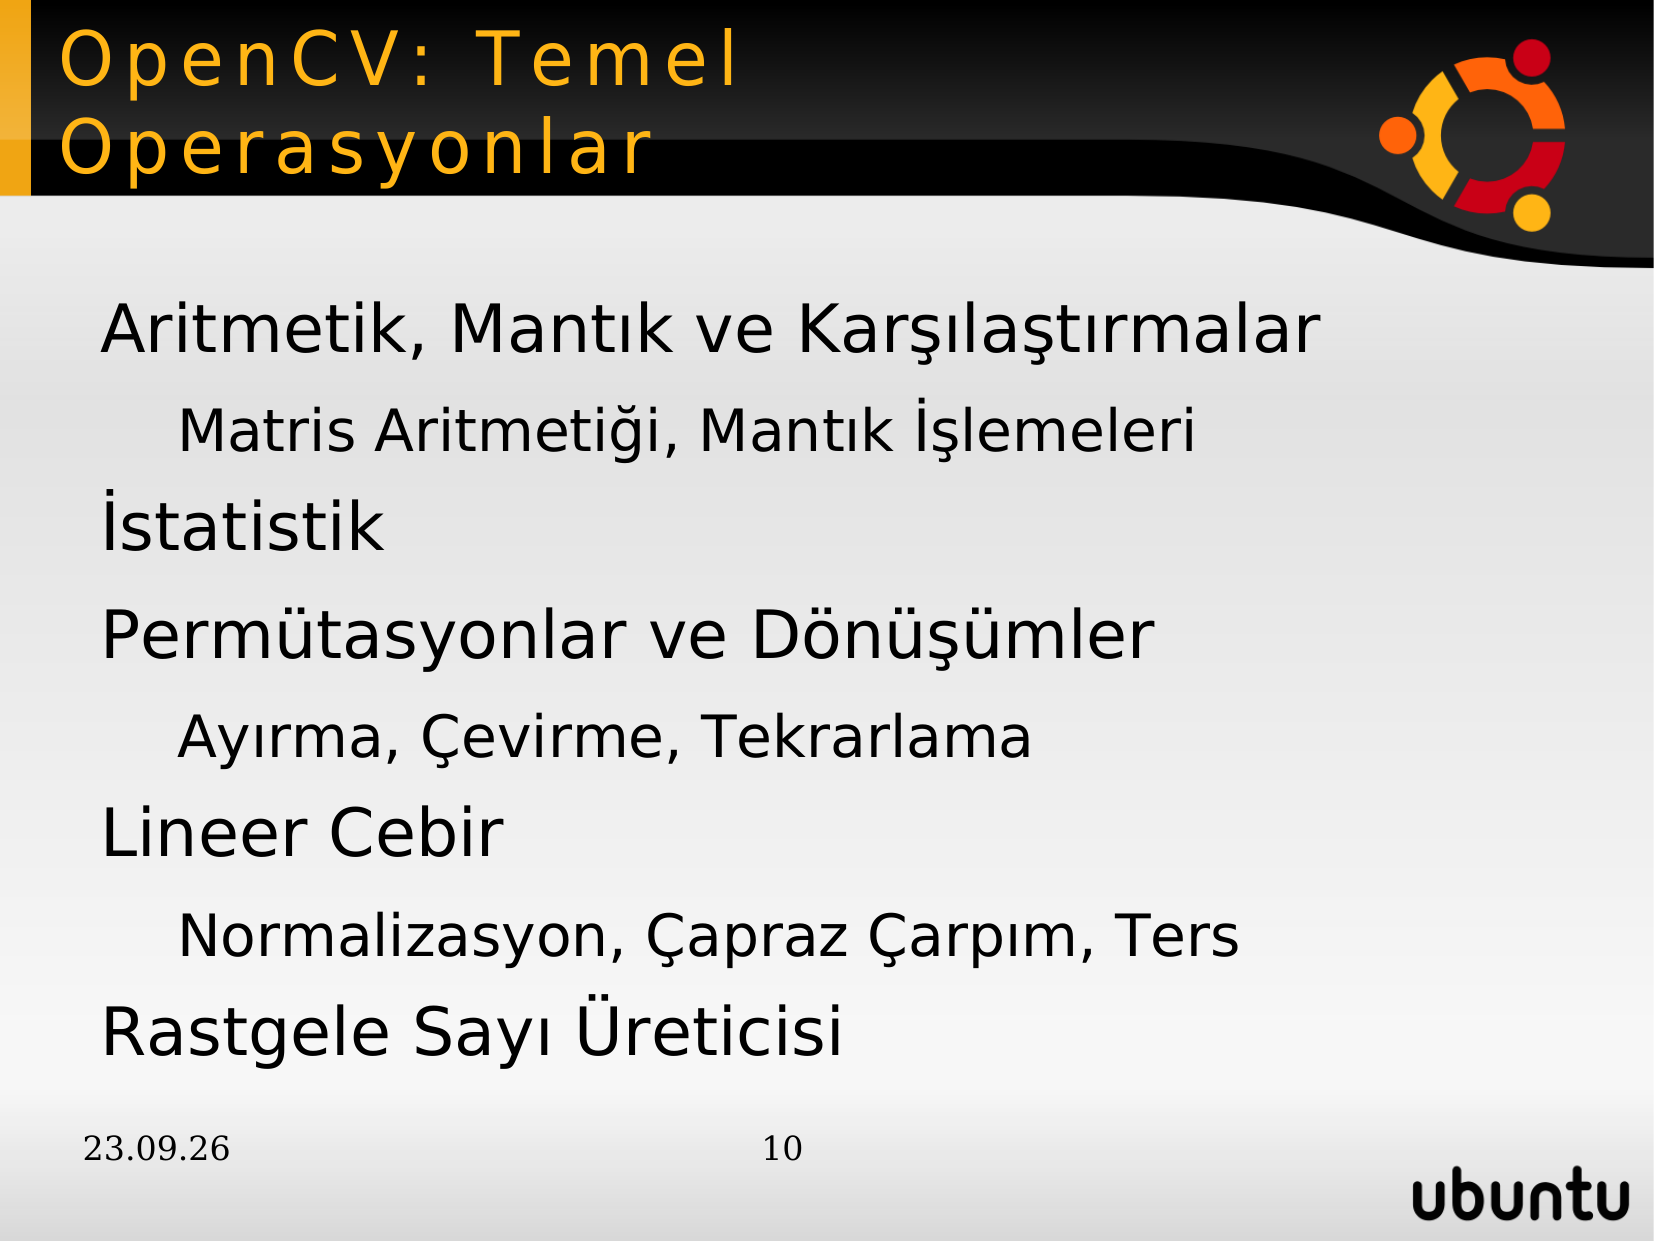

# OpenCV: Temel Operasyonlar
Aritmetik, Mantık ve Karşılaştırmalar
Matris Aritmetiği, Mantık İşlemeleri
İstatistik
Permütasyonlar ve Dönüşümler
Ayırma, Çevirme, Tekrarlama
Lineer Cebir
Normalizasyon, Çapraz Çarpım, Ters
Rastgele Sayı Üreticisi
10